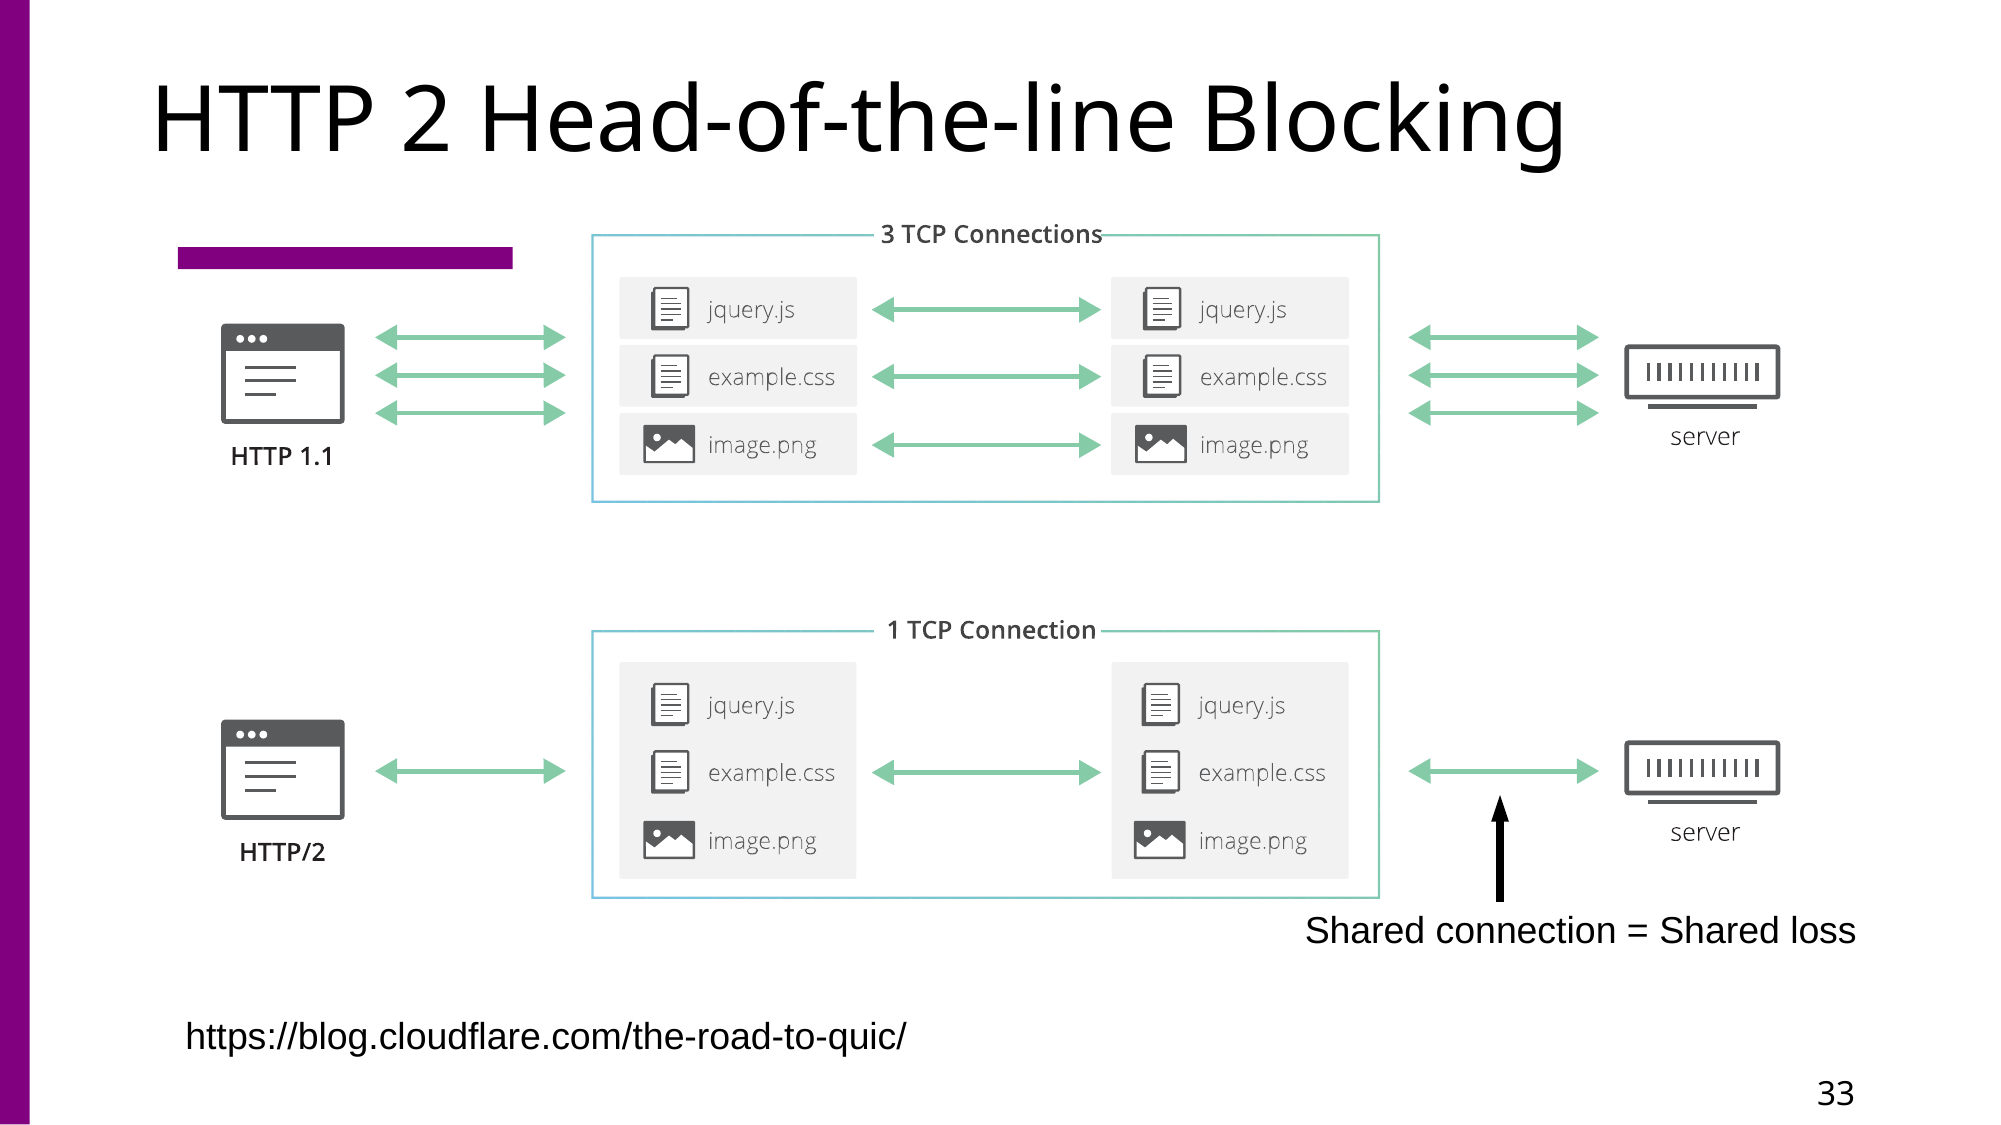

# HTTP 2 Head-of-the-line Blocking
Shared connection = Shared loss
https://blog.cloudflare.com/the-road-to-quic/